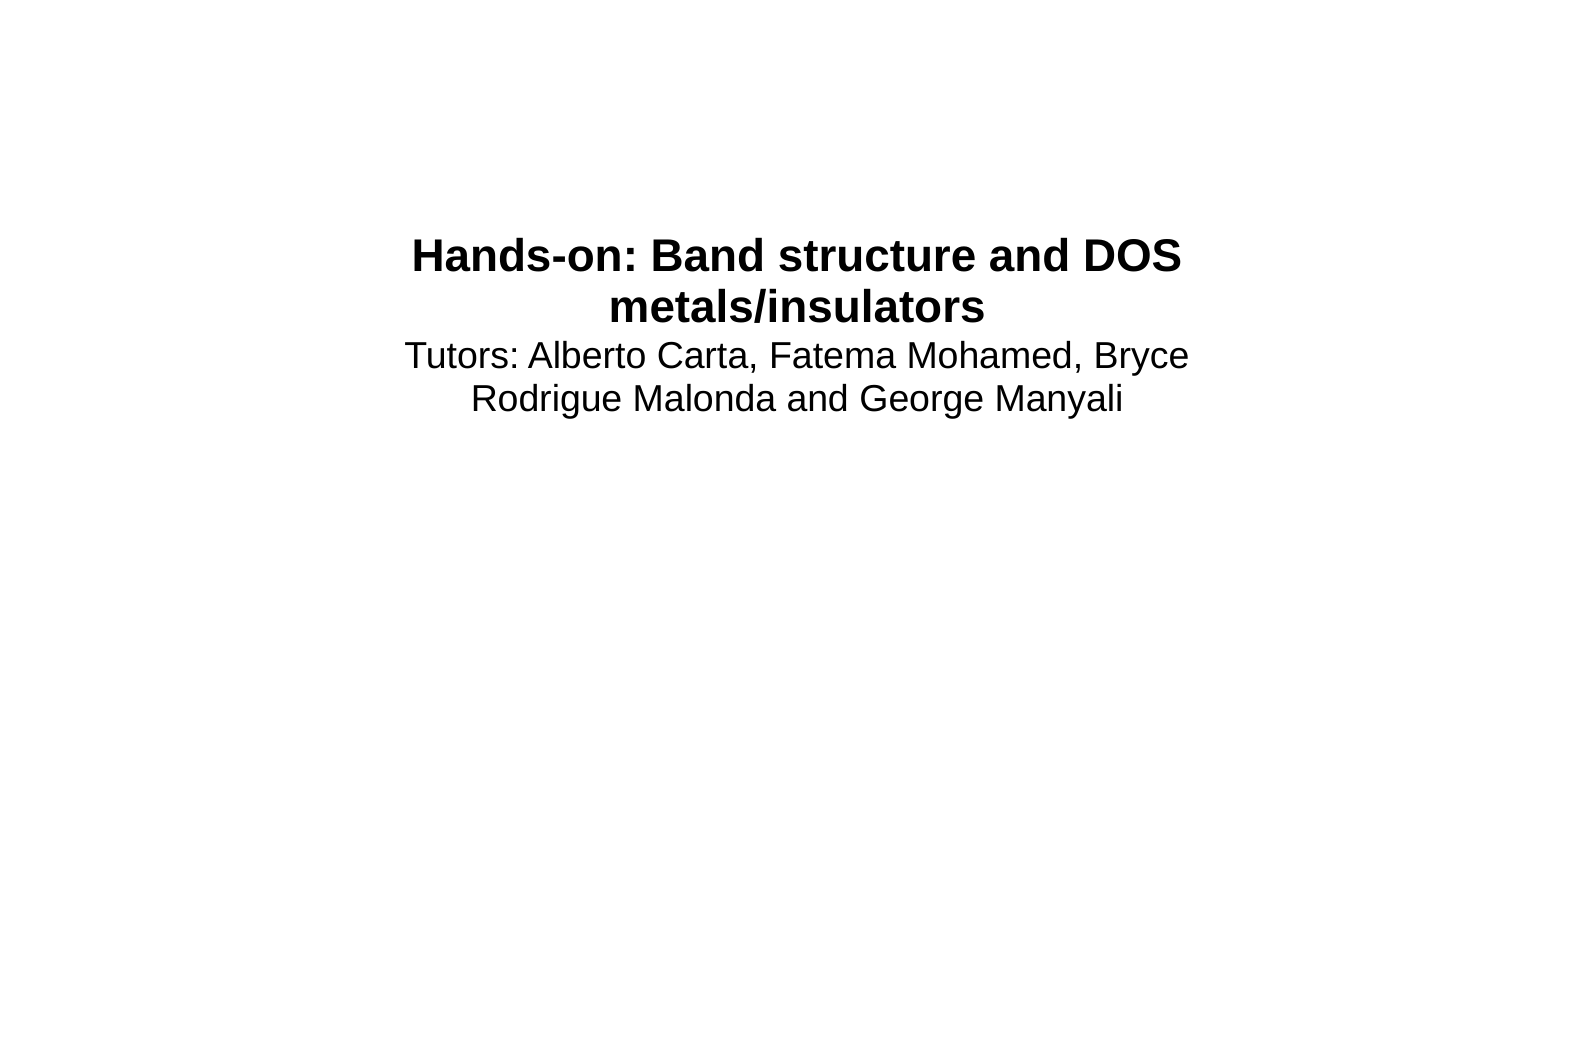

Hands-on: Band structure and DOS metals/insulators
Tutors: Alberto Carta, Fatema Mohamed, Bryce Rodrigue Malonda and George Manyali